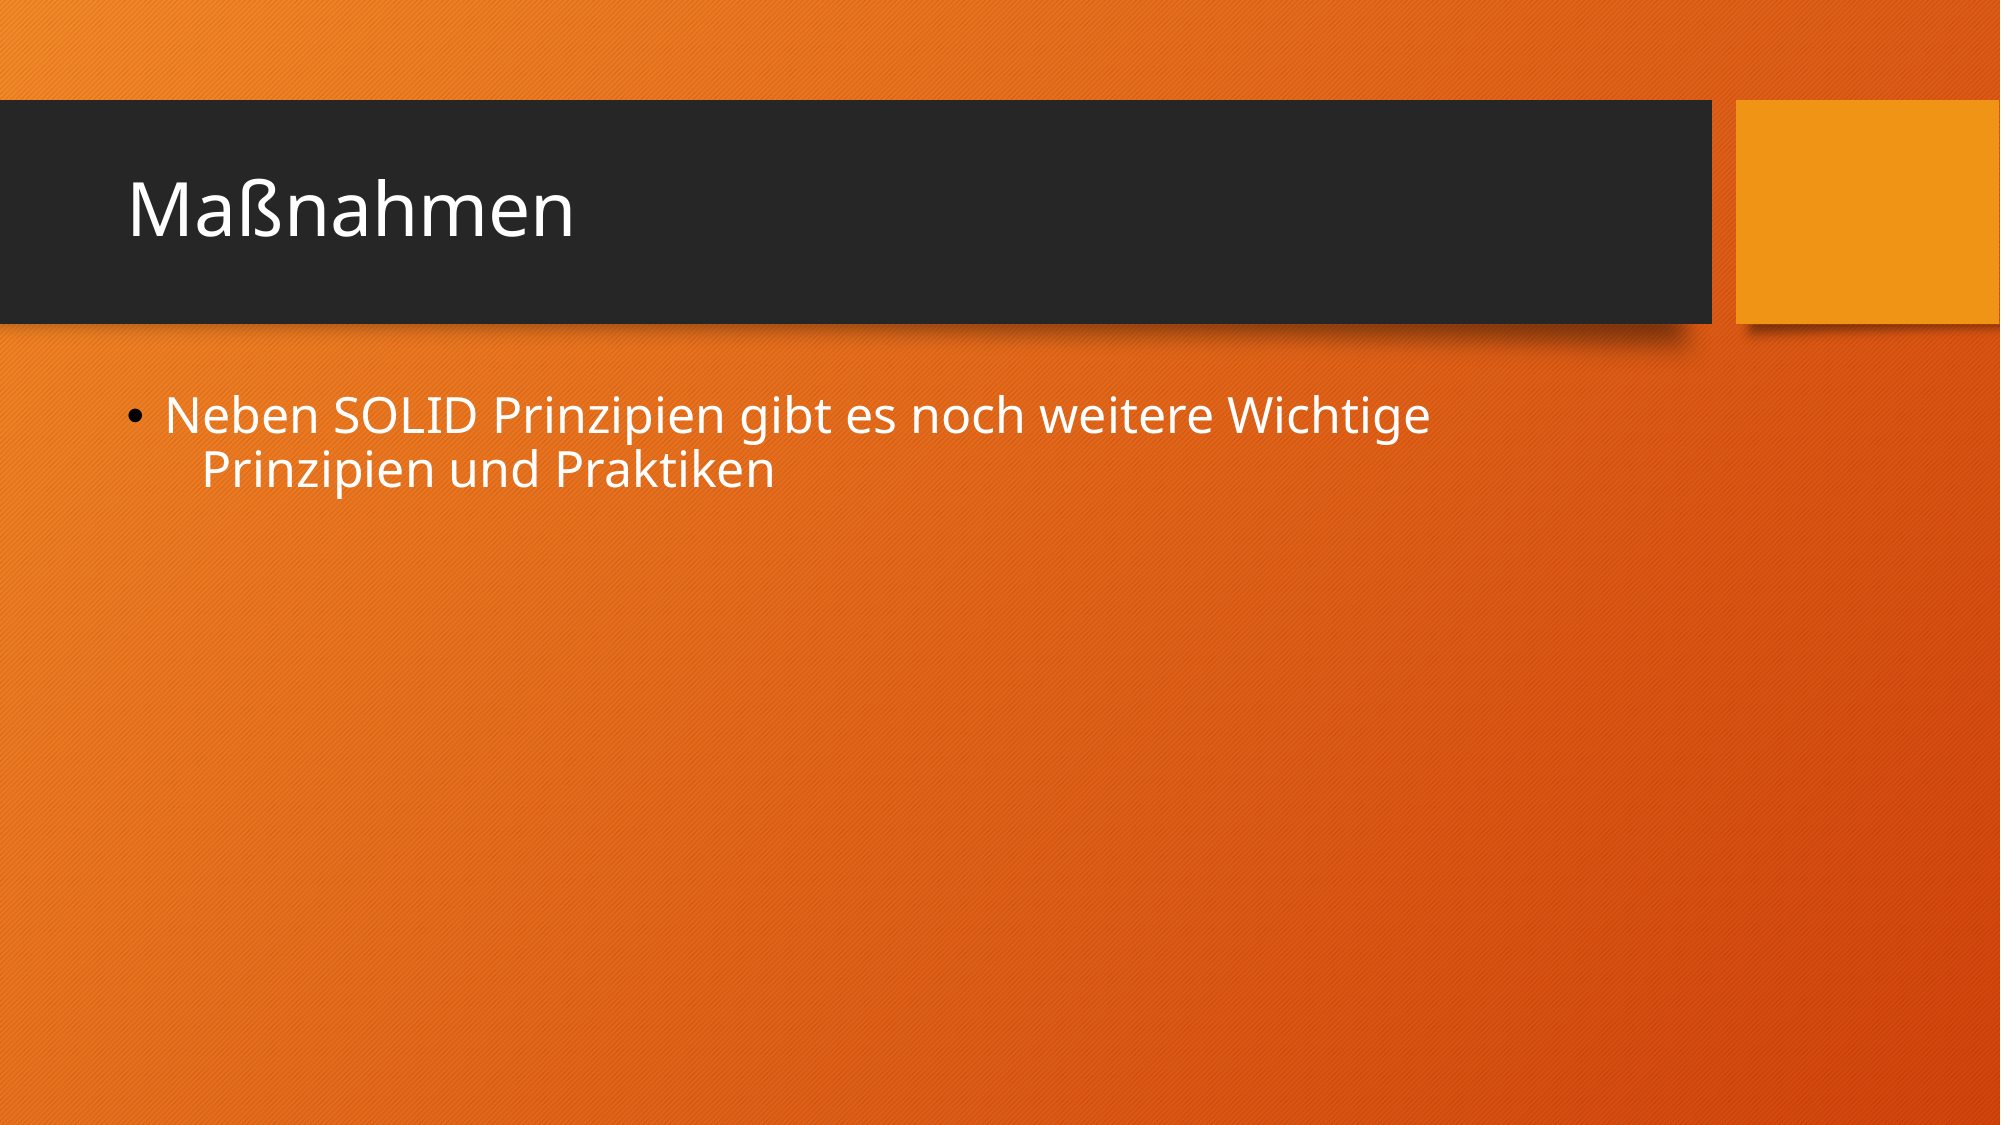

# Maßnahmen
Neben SOLID Prinzipien gibt es noch weitere Wichtige Prinzipien und Praktiken